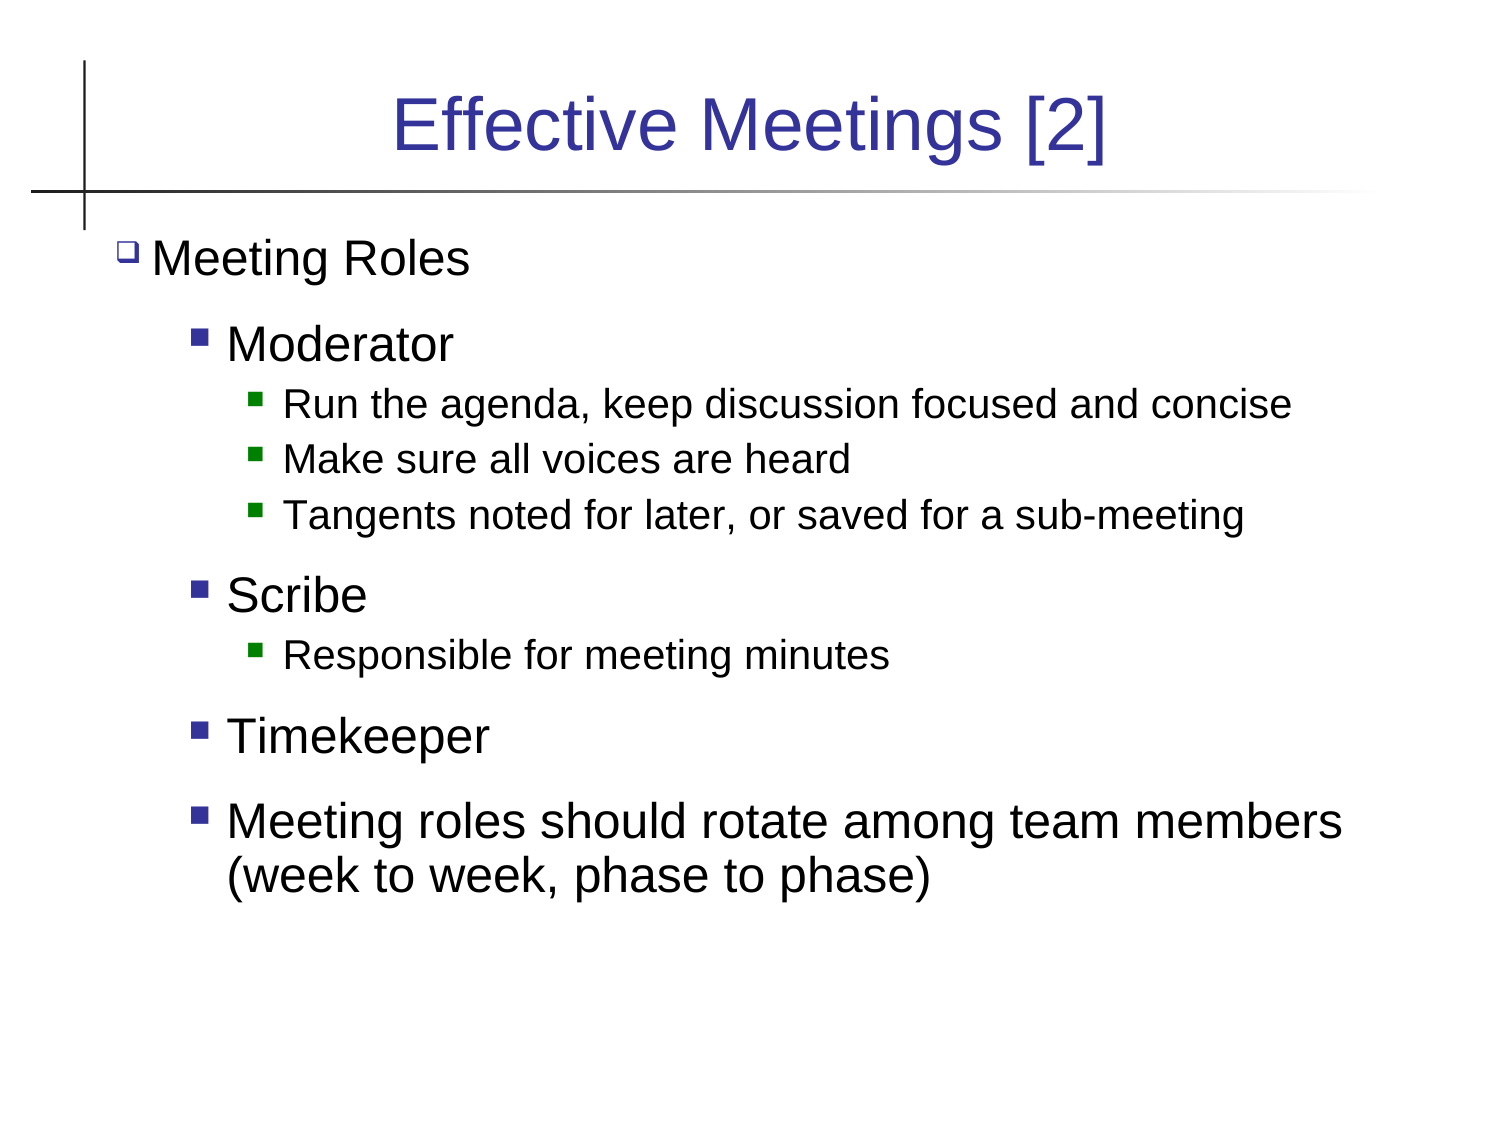

# Effective Meetings [2]
Meeting Roles
Moderator
Run the agenda, keep discussion focused and concise
Make sure all voices are heard
Tangents noted for later, or saved for a sub-meeting
Scribe
Responsible for meeting minutes
Timekeeper
Meeting roles should rotate among team members (week to week, phase to phase)